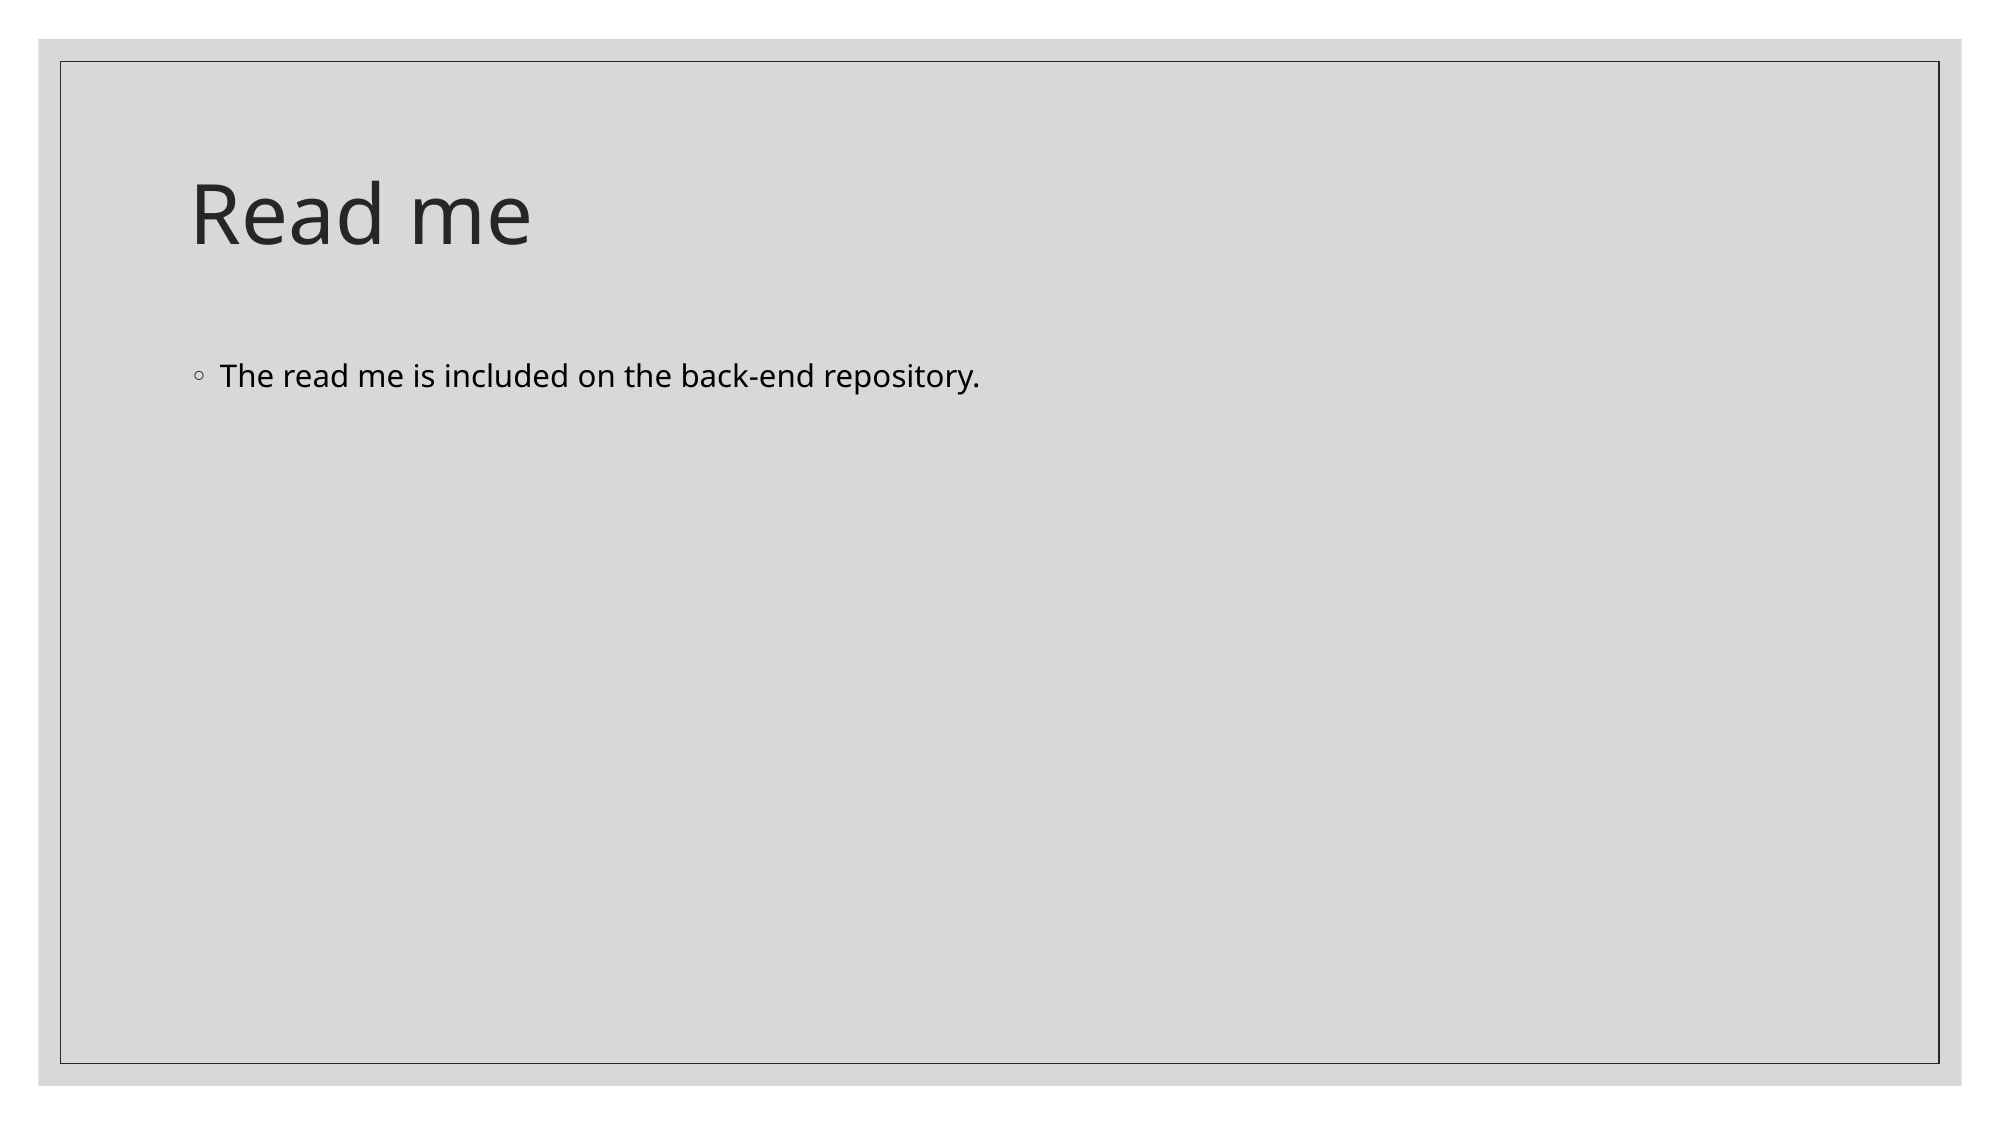

# Read me
The read me is included on the back-end repository.